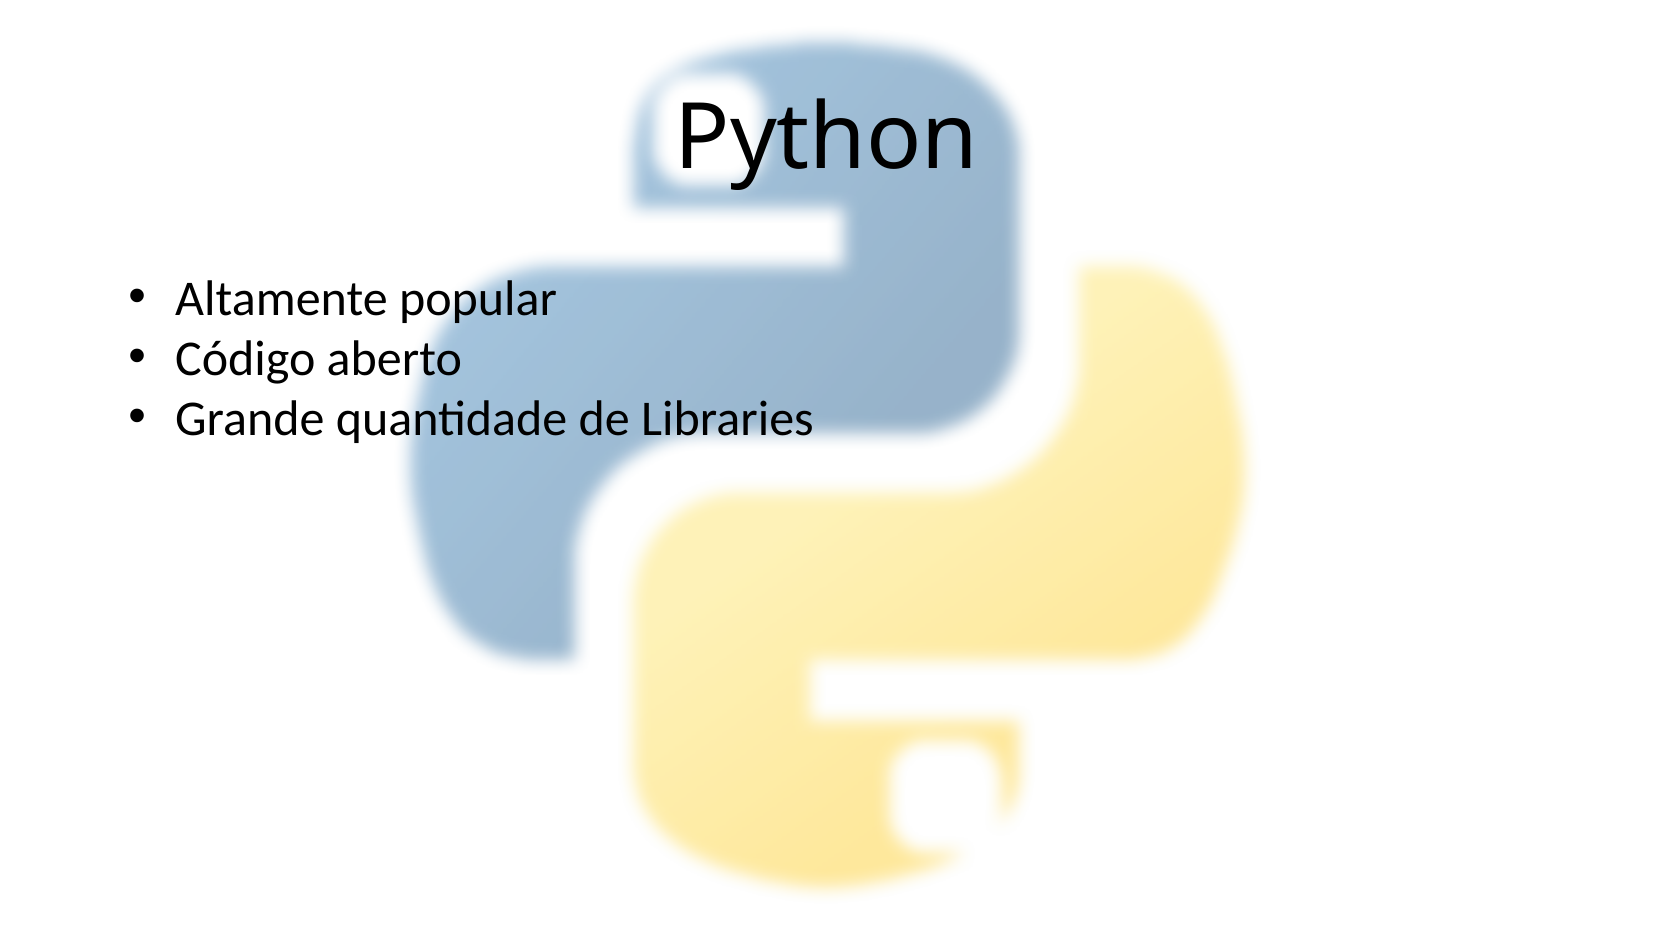

# Python
Altamente popular
Código aberto
Grande quantidade de Libraries